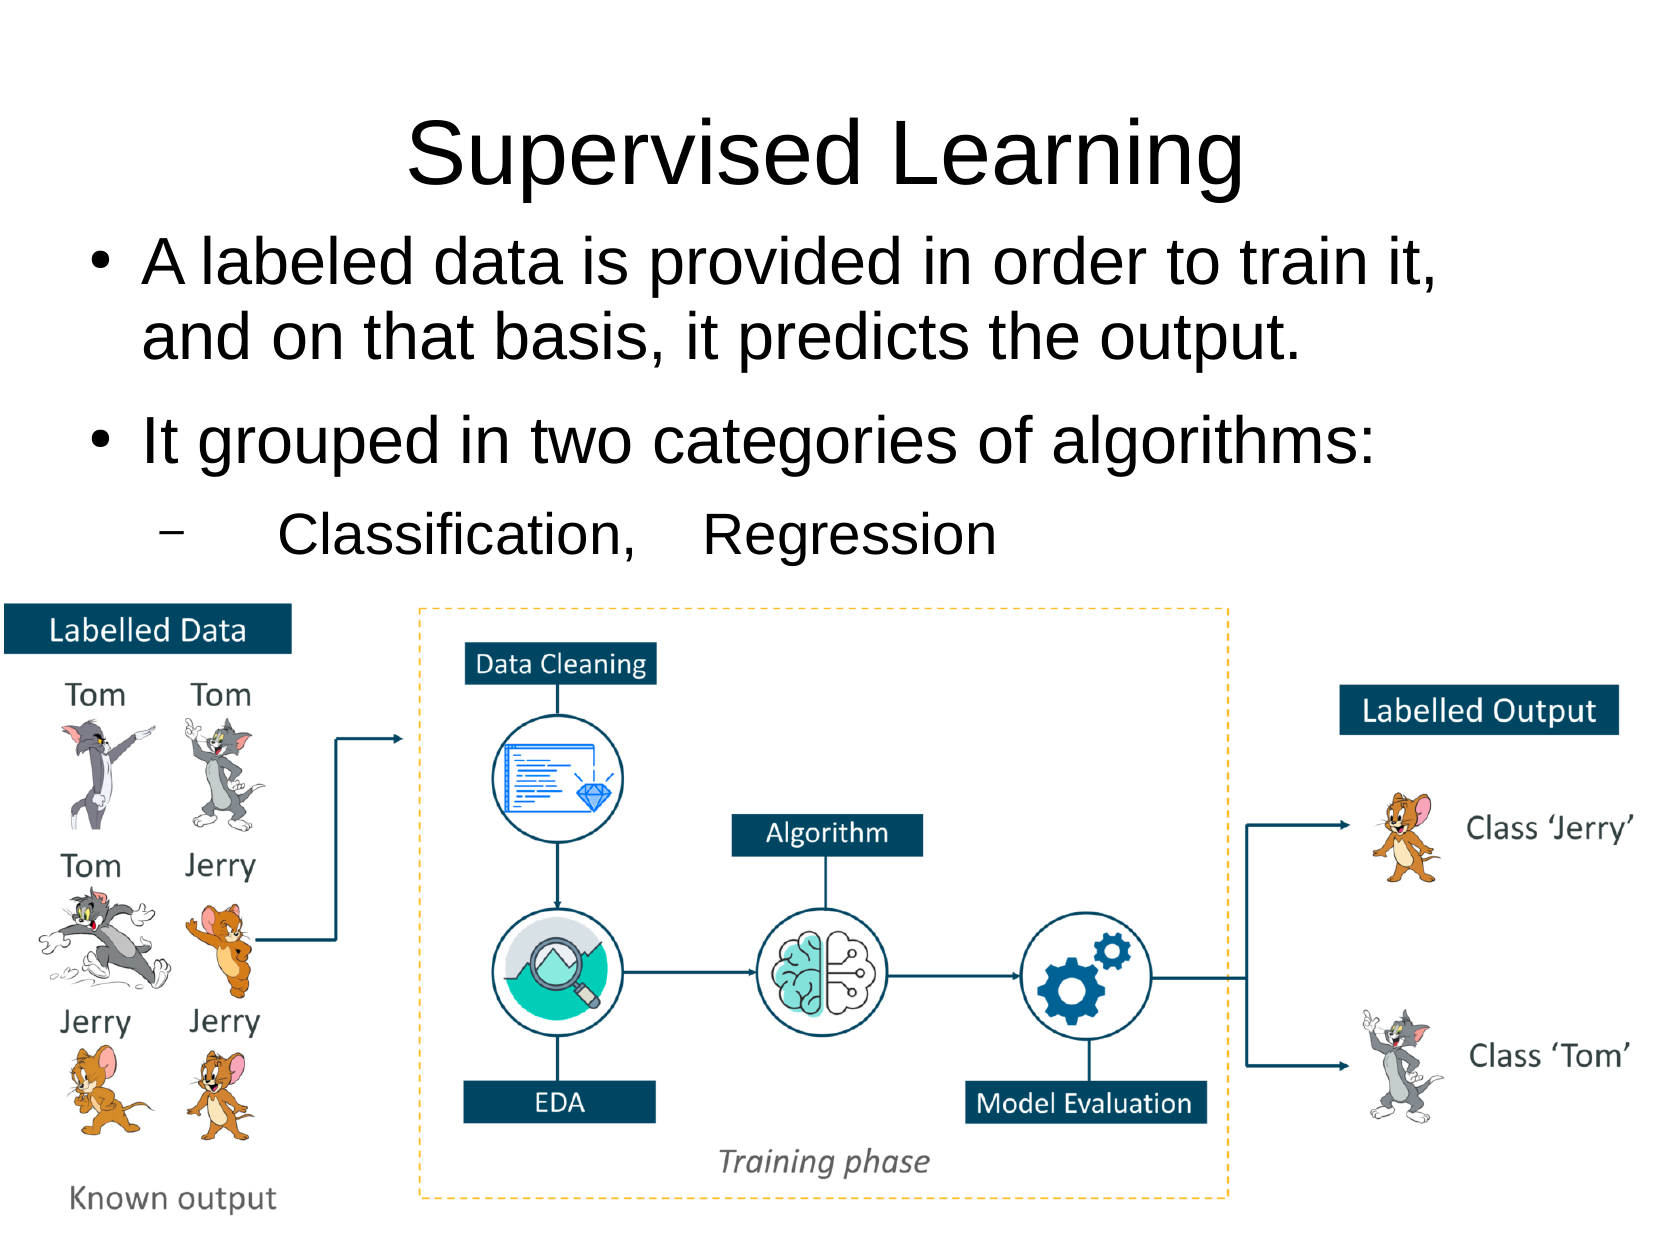

# Supervised Learning
A labeled data is provided in order to train it, and on that basis, it predicts the output.
It grouped in two categories of algorithms:
 Classification, Regression